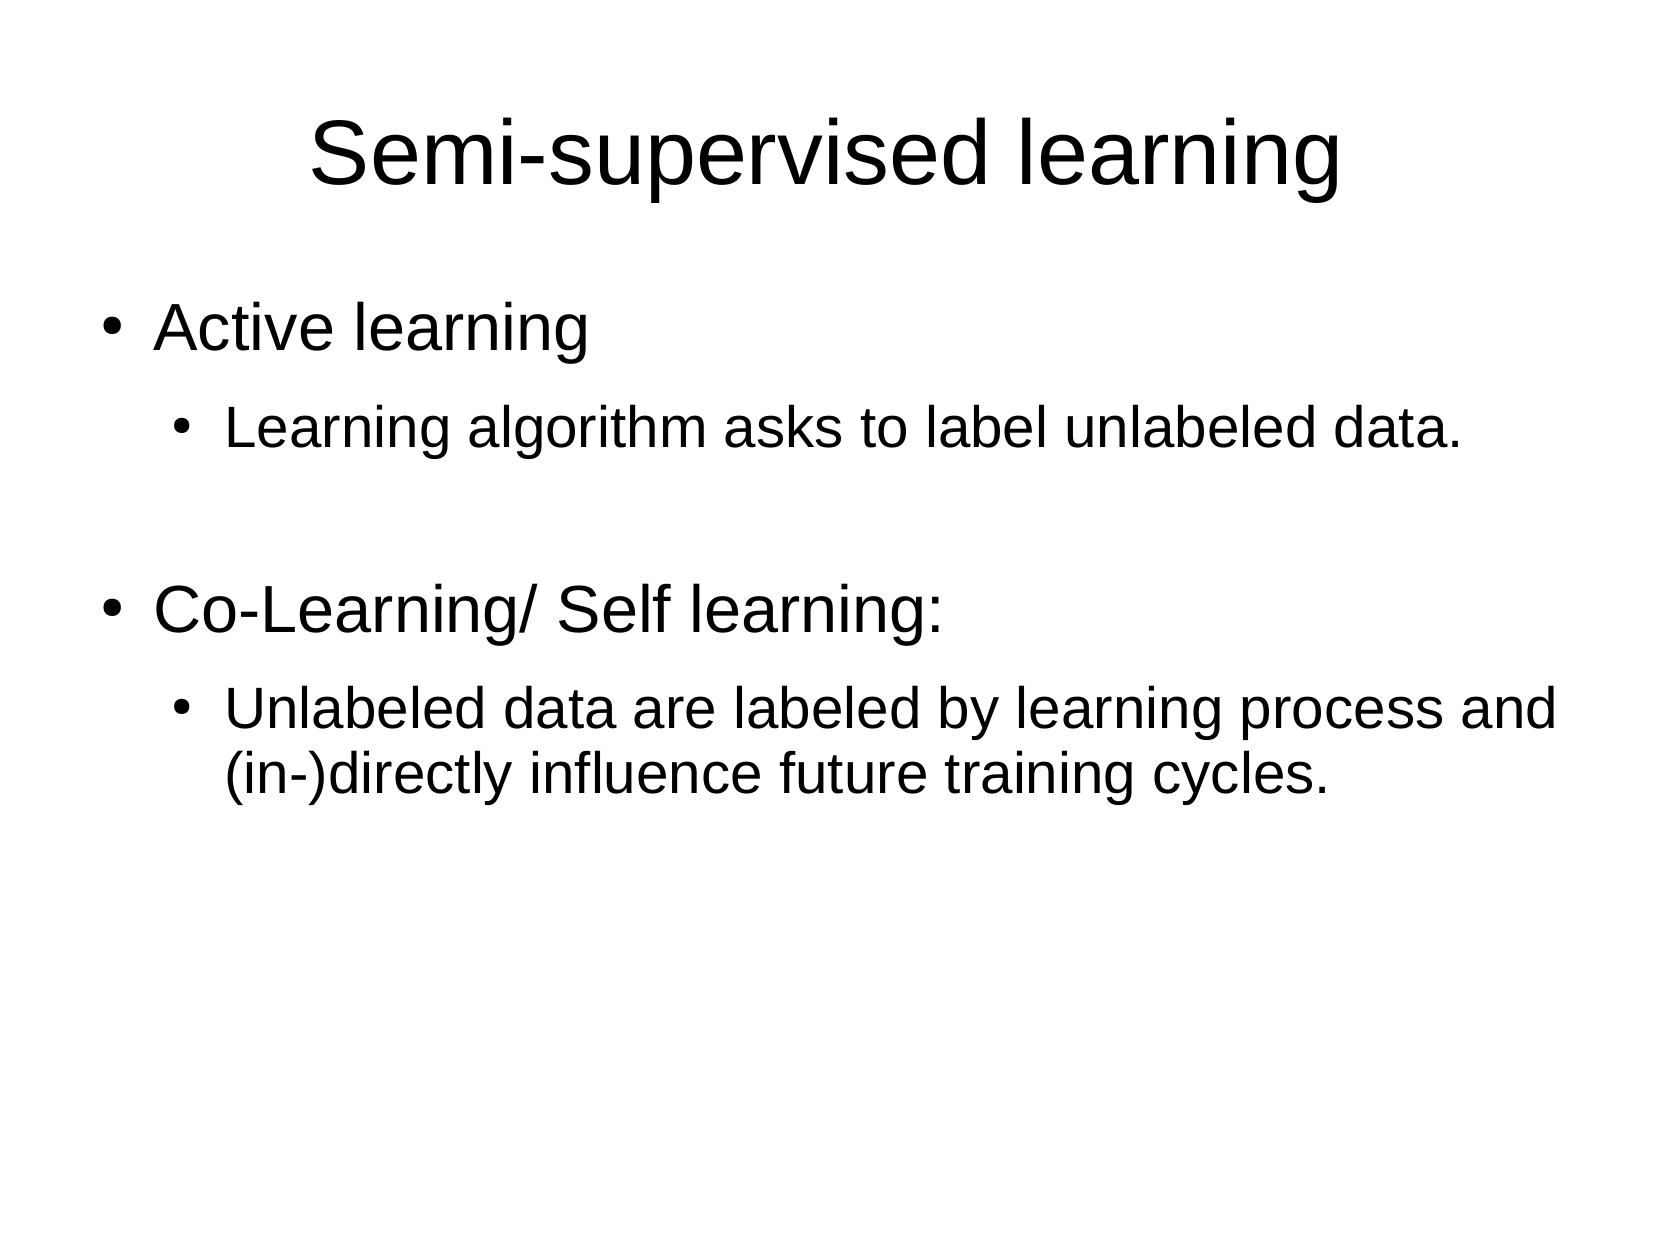

# Semi-supervised learning
Active learning
Learning algorithm asks to label unlabeled data.
Co-Learning/ Self learning:
Unlabeled data are labeled by learning process and (in-)directly influence future training cycles.